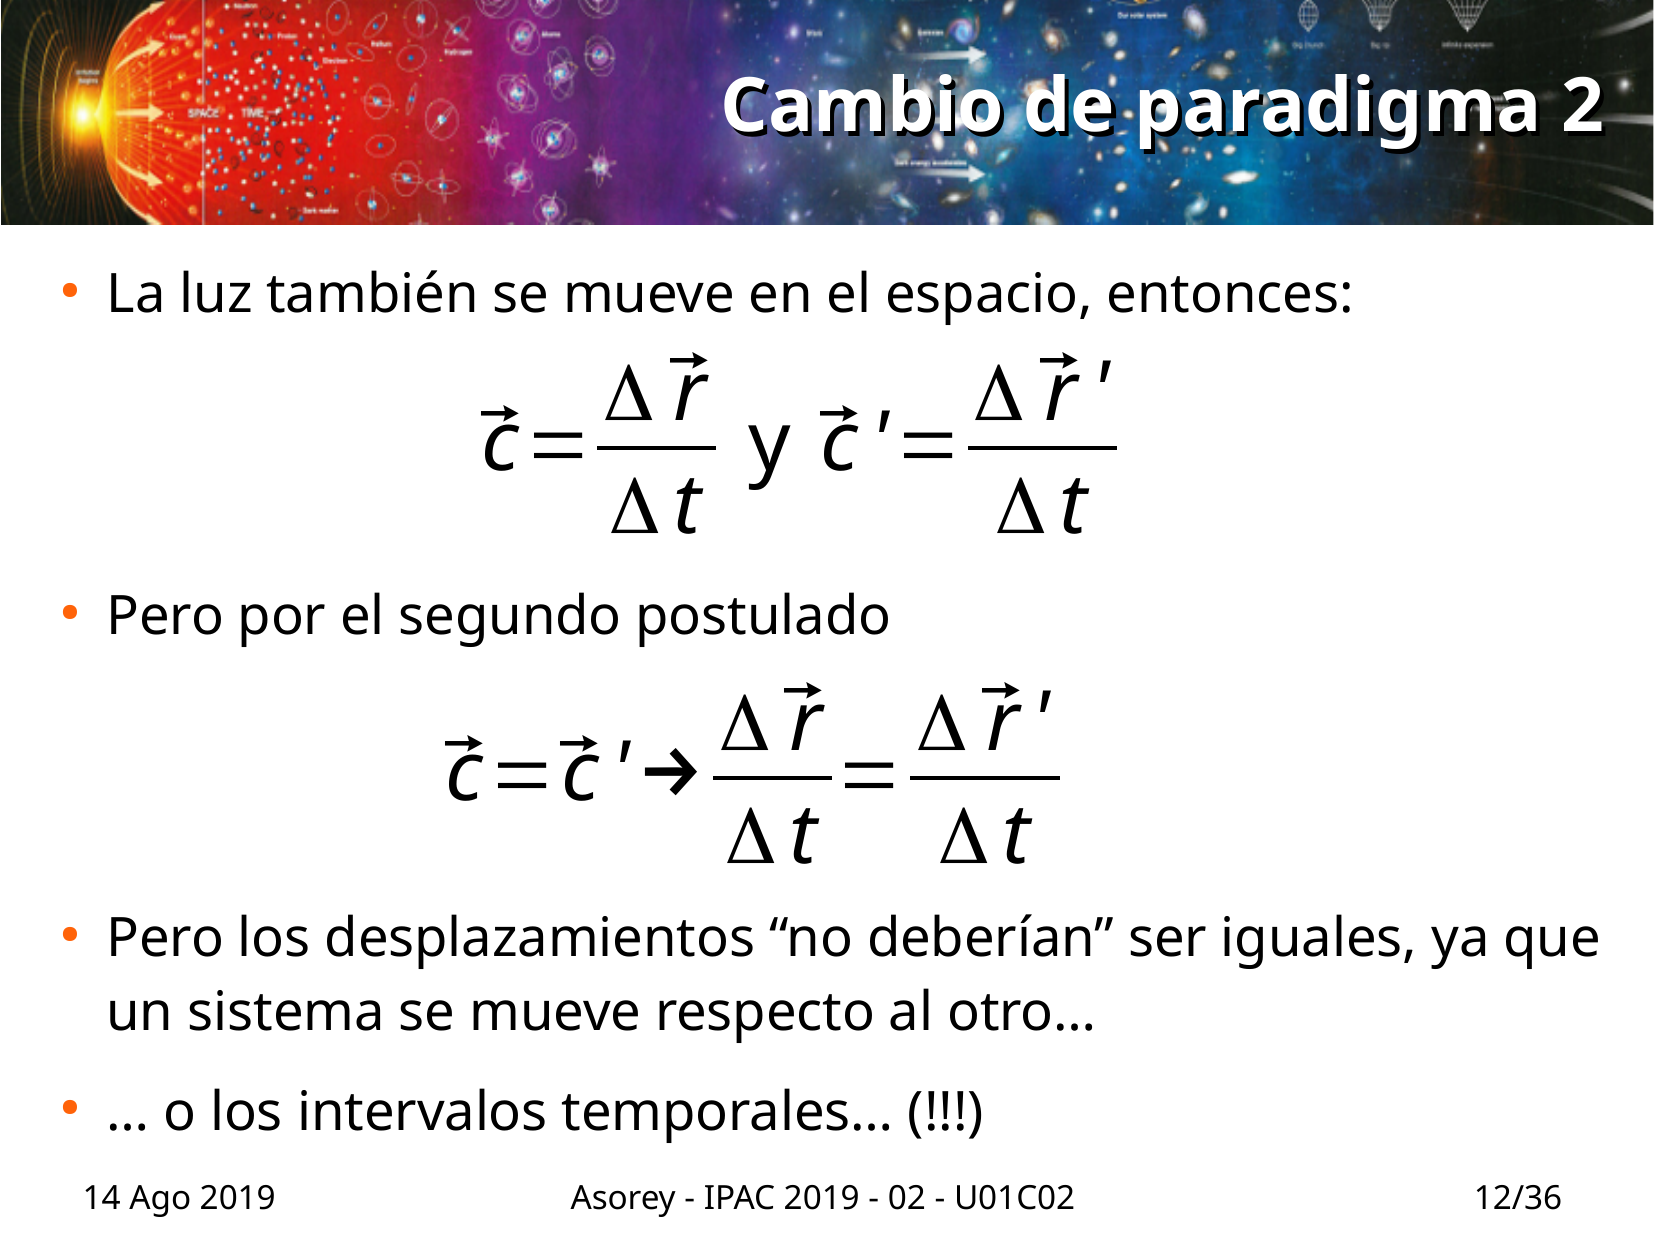

# Cambio de paradigma 2
La luz también se mueve en el espacio, entonces:
Pero por el segundo postulado
Pero los desplazamientos “no deberían” ser iguales, ya que un sistema se mueve respecto al otro…
… o los intervalos temporales… (!!!)
14 Ago 2019
Asorey - IPAC 2019 - 02 - U01C02
12